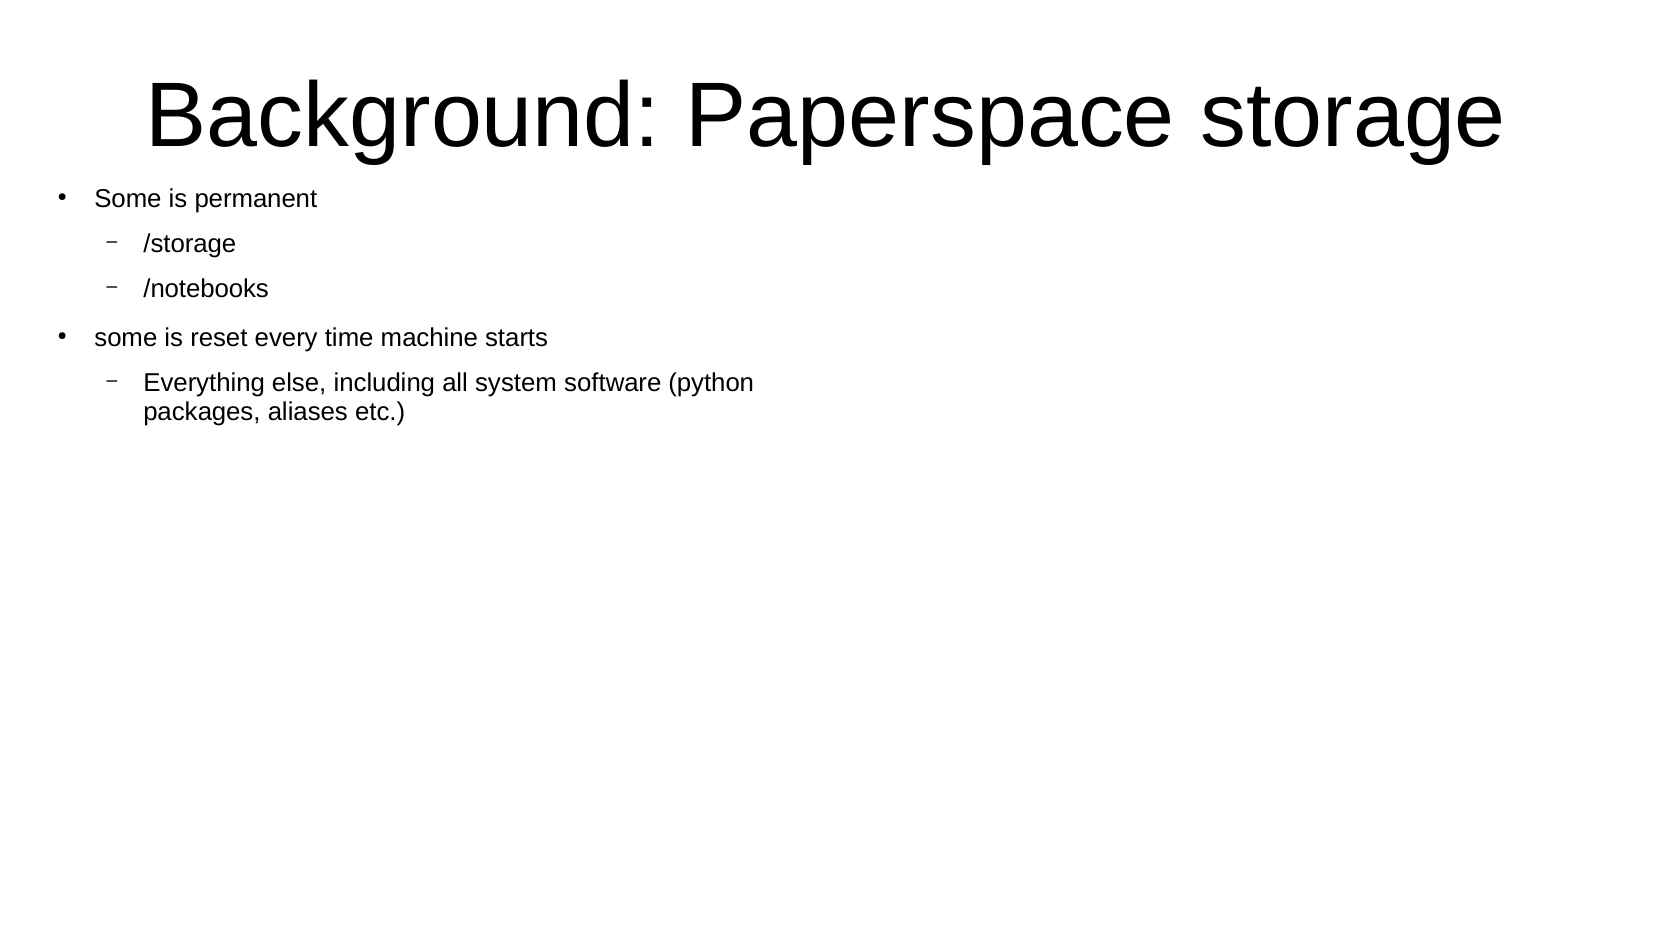

# Background: Paperspace storage
Some is permanent
/storage
/notebooks
some is reset every time machine starts
Everything else, including all system software (python packages, aliases etc.)